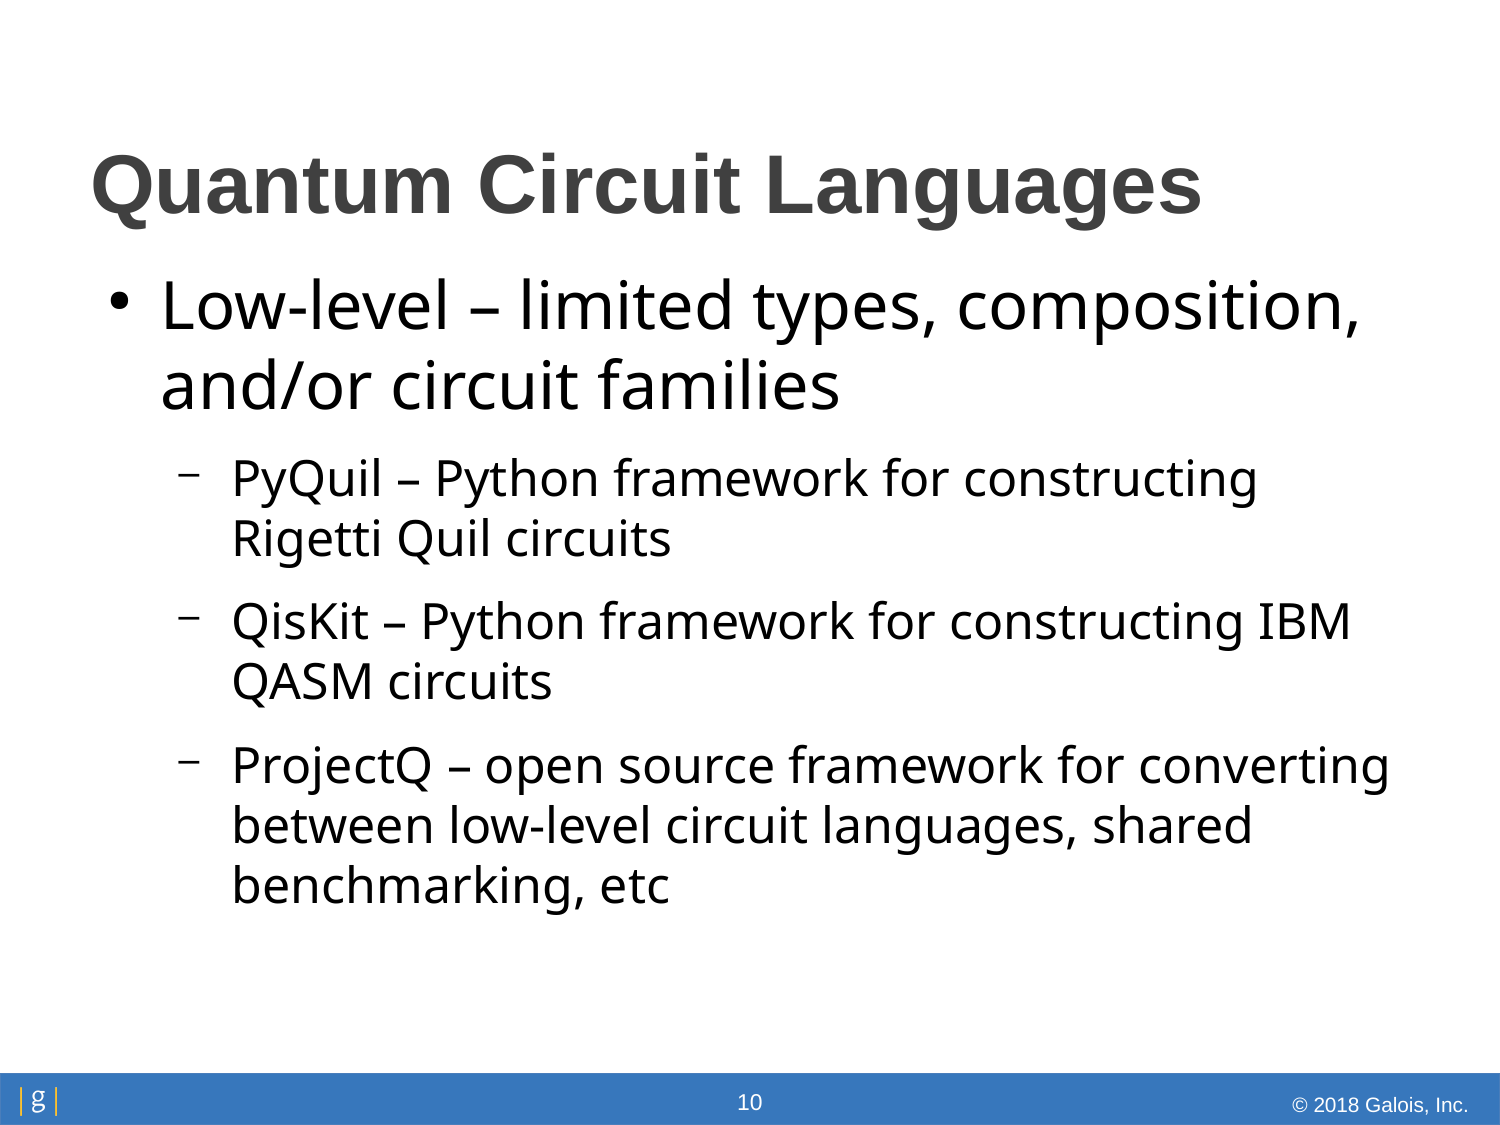

# Quantum Circuit Languages
Low-level – limited types, composition, and/or circuit families
PyQuil – Python framework for constructing Rigetti Quil circuits
QisKit – Python framework for constructing IBM QASM circuits
ProjectQ – open source framework for converting between low-level circuit languages, shared benchmarking, etc